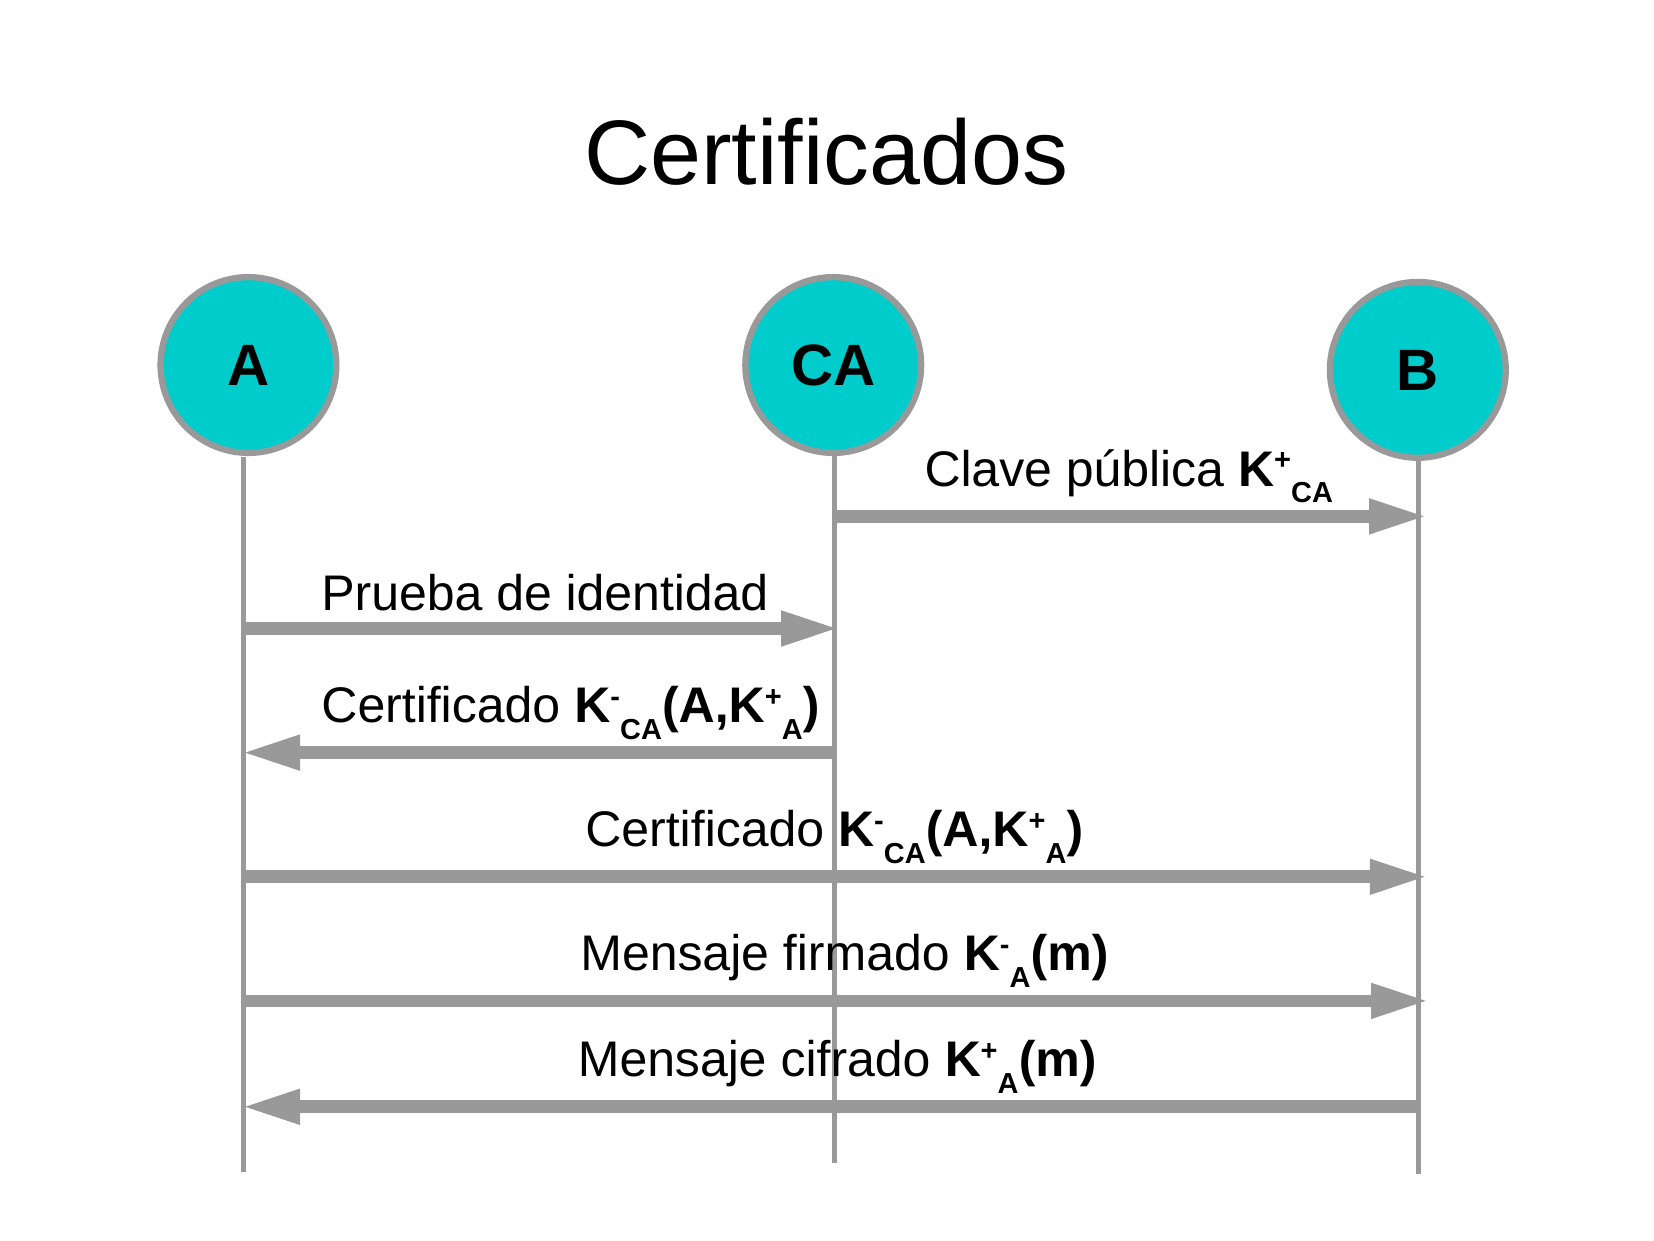

# Certificados
A
CA
B
Clave pública K+CA
Prueba de identidad
Certificado K-CA(A,K+A)
Certificado K-CA(A,K+A)
Mensaje firmado K-A(m)
Mensaje cifrado K+A(m)